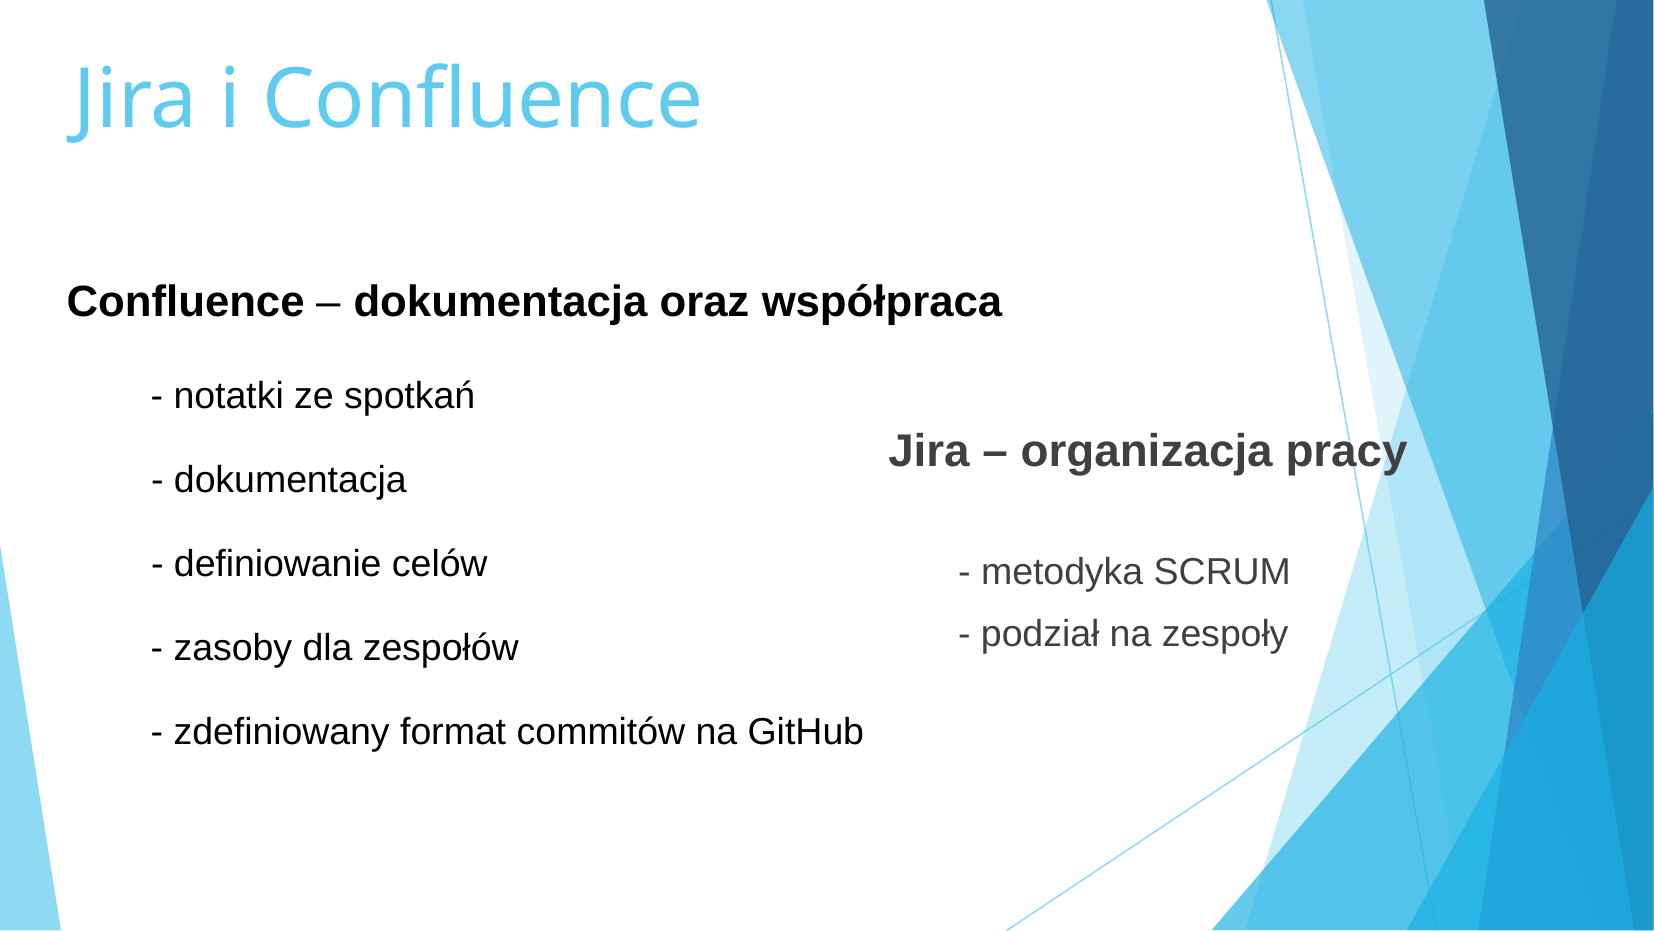

# Jira i Confluence
Confluence – dokumentacja oraz współpraca
 - notatki ze spotkań
	 - dokumentacja
 	 - definiowanie celów
 - zasoby dla zespołów
 - zdefiniowany format commitów na GitHub
Jira – organizacja pracy
- metodyka SCRUM
- podział na zespoły